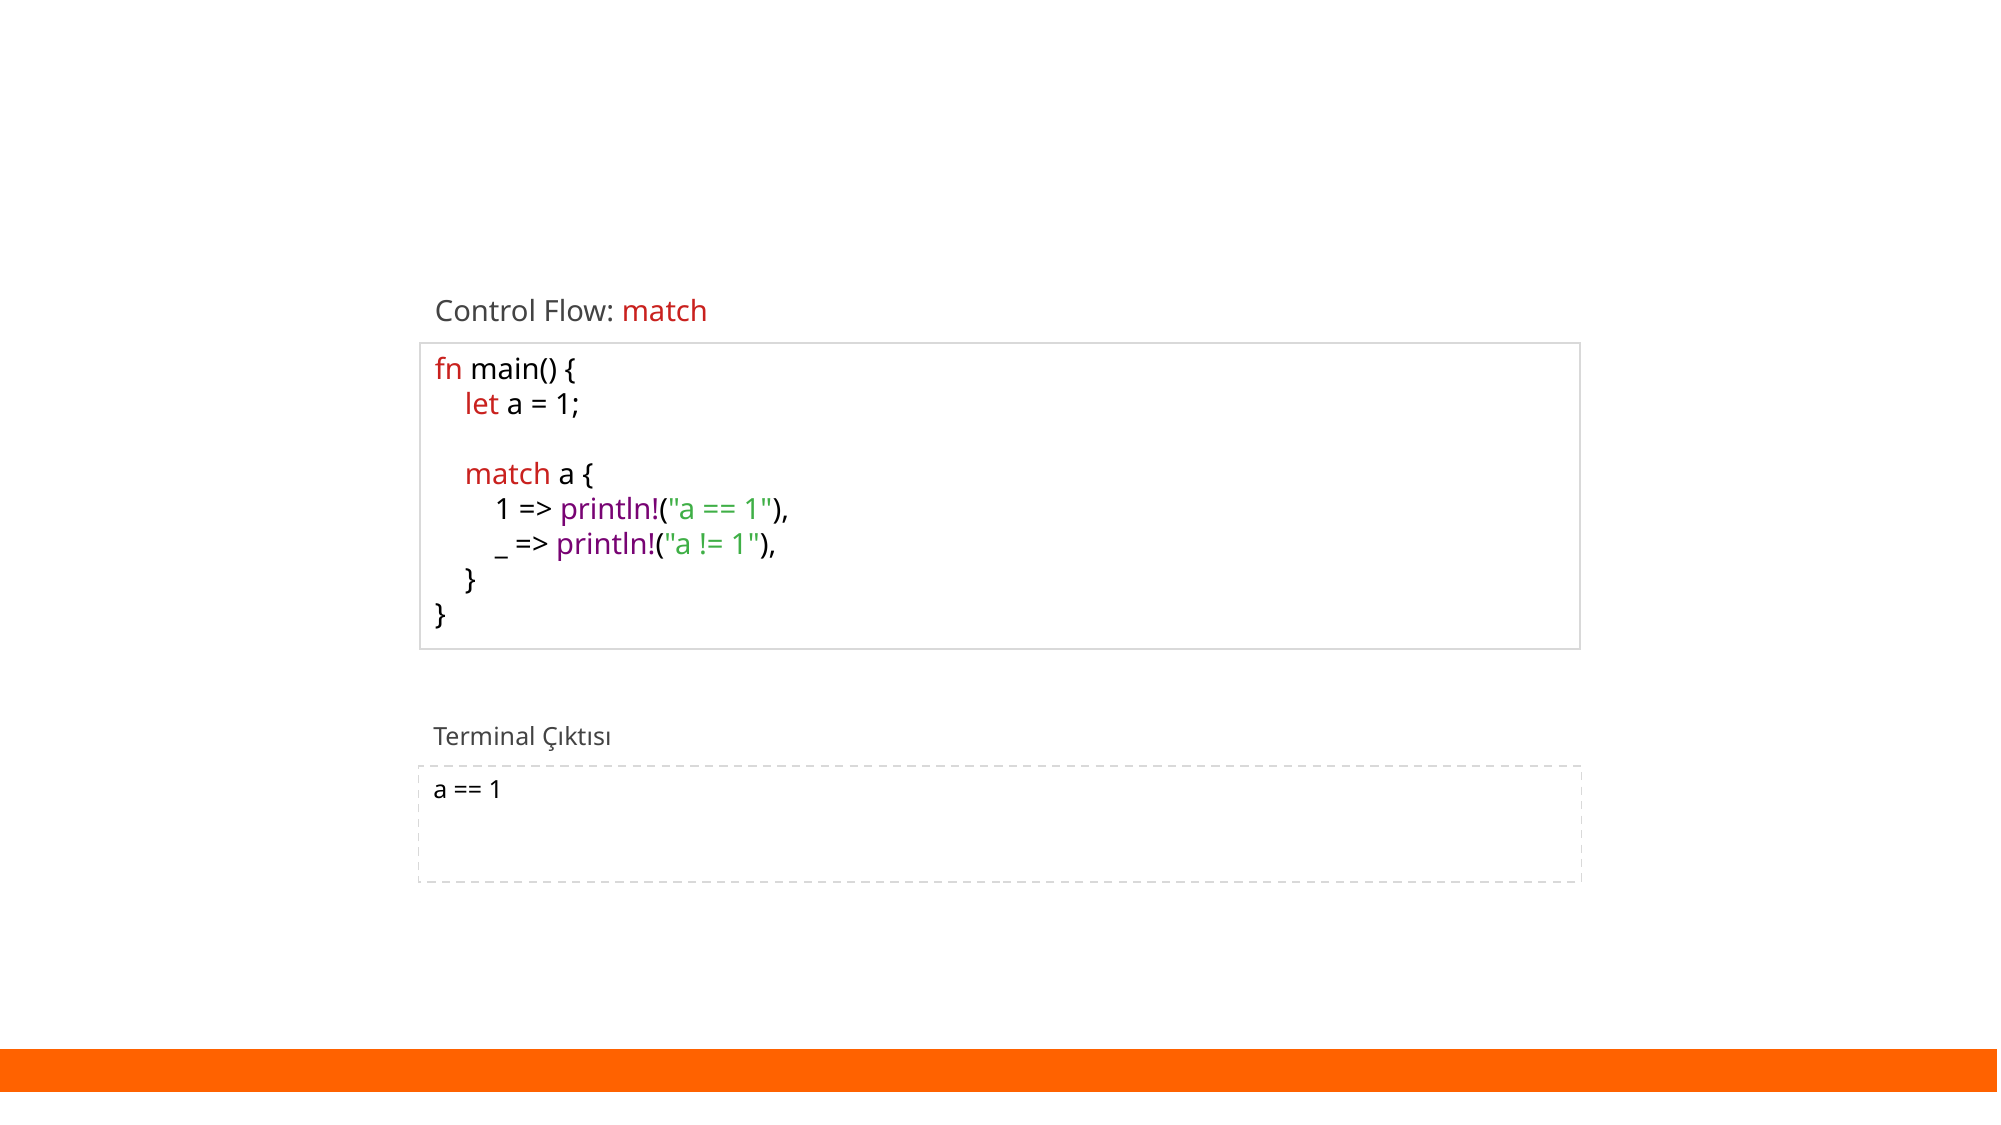

Control Flow: match
fn main() {
 let a = 1;
 match a {
 1 => println!("a == 1"),
 _ => println!("a != 1"),
 }
}
Terminal Çıktısı
a == 1